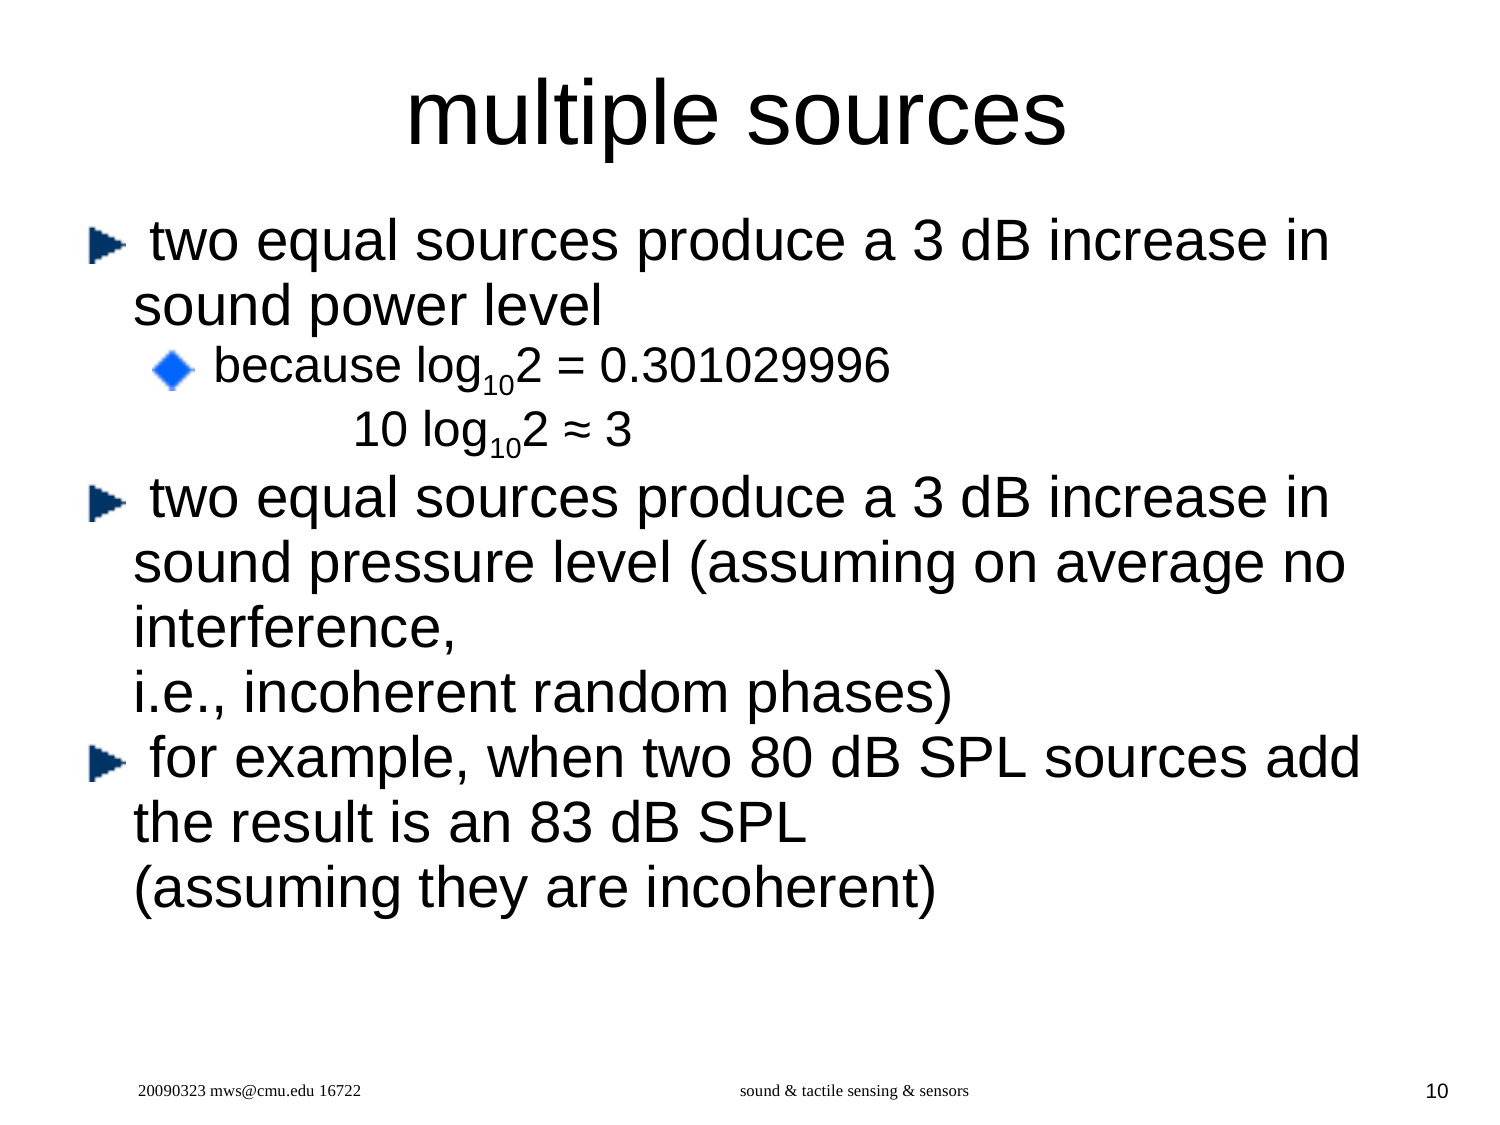

# multiple sources
 two equal sources produce a 3 dB increase in sound power level
 because log102 = 0.301029996
 10 log102 ≈ 3
 two equal sources produce a 3 dB increase in sound pressure level (assuming on average no interference,
i.e., incoherent random phases)
 for example, when two 80 dB SPL sources add
the result is an 83 dB SPL
(assuming they are incoherent)
10
20090323 mws@cmu.edu 16722
sound & tactile sensing & sensors